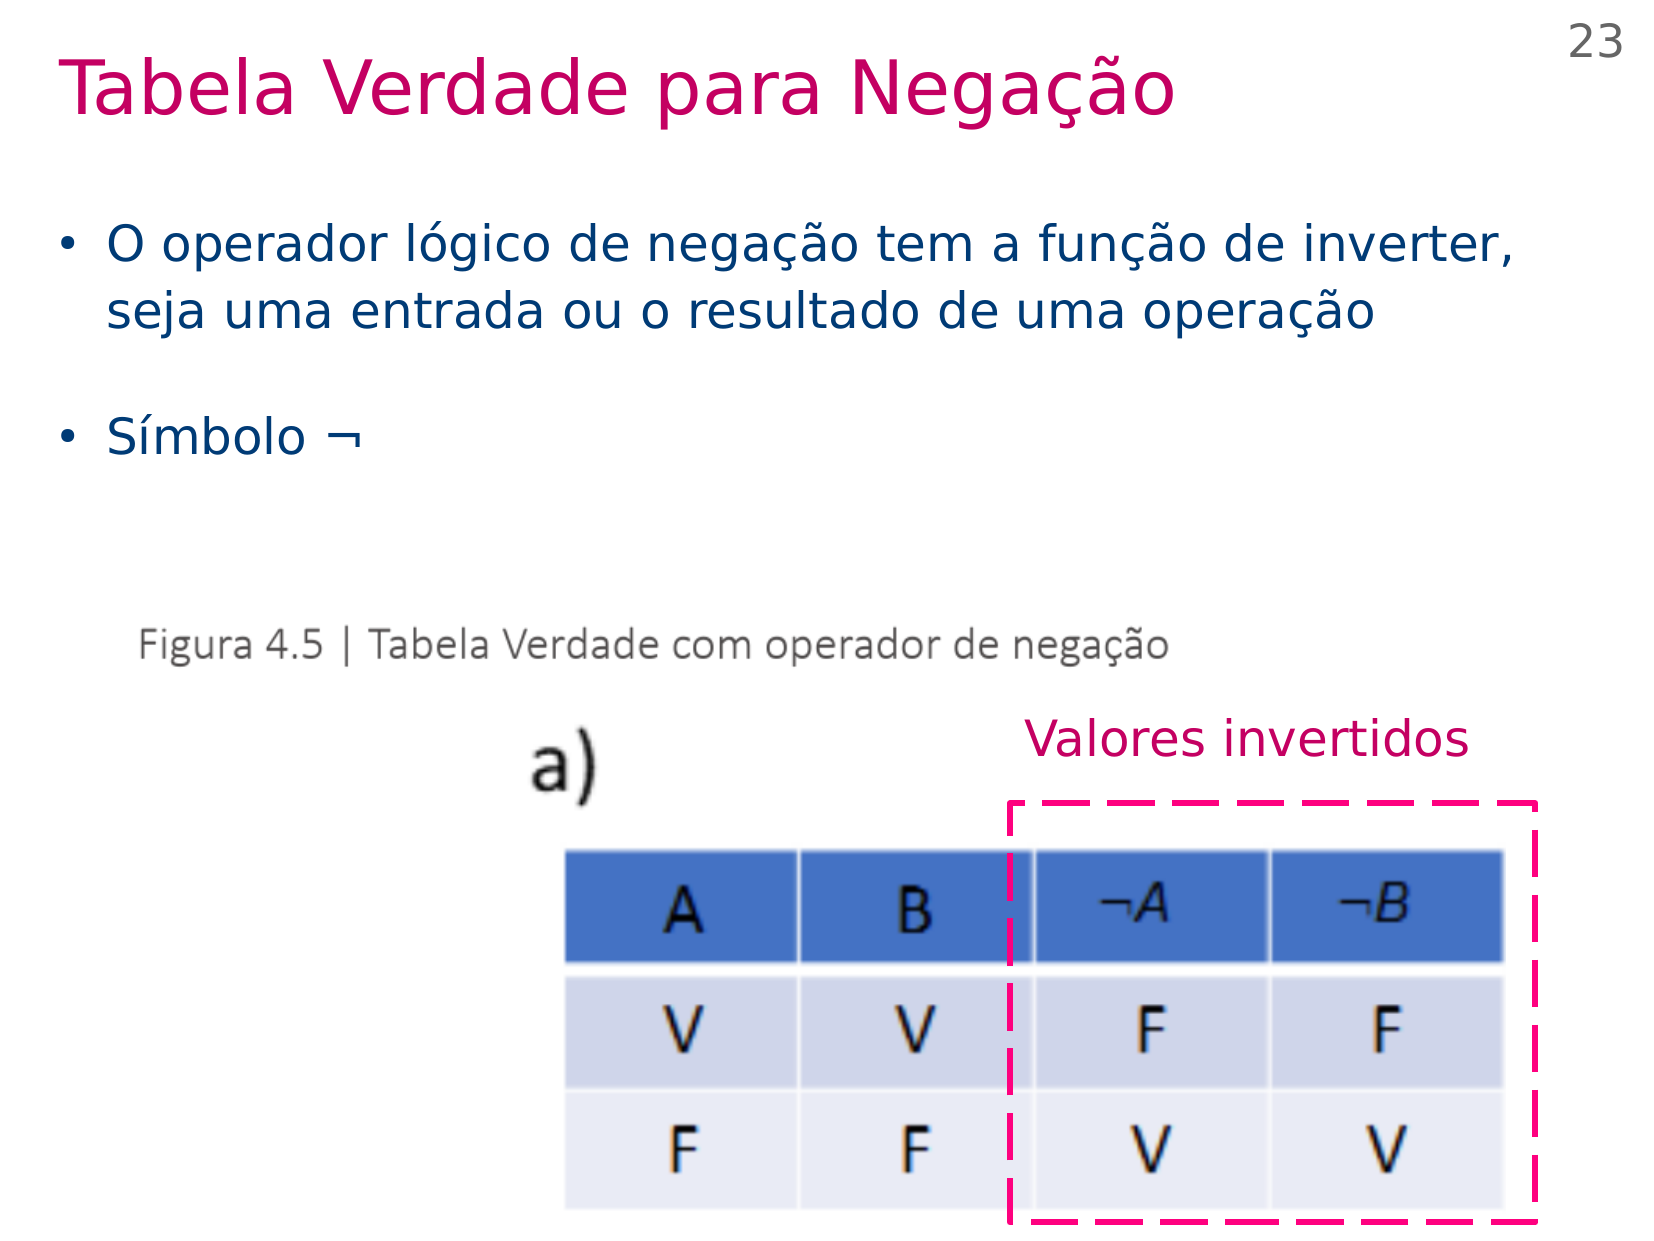

23
# Tabela Verdade para Negação
O operador lógico de negação tem a função de inverter, seja uma entrada ou o resultado de uma operação
Símbolo ¬
Valores invertidos